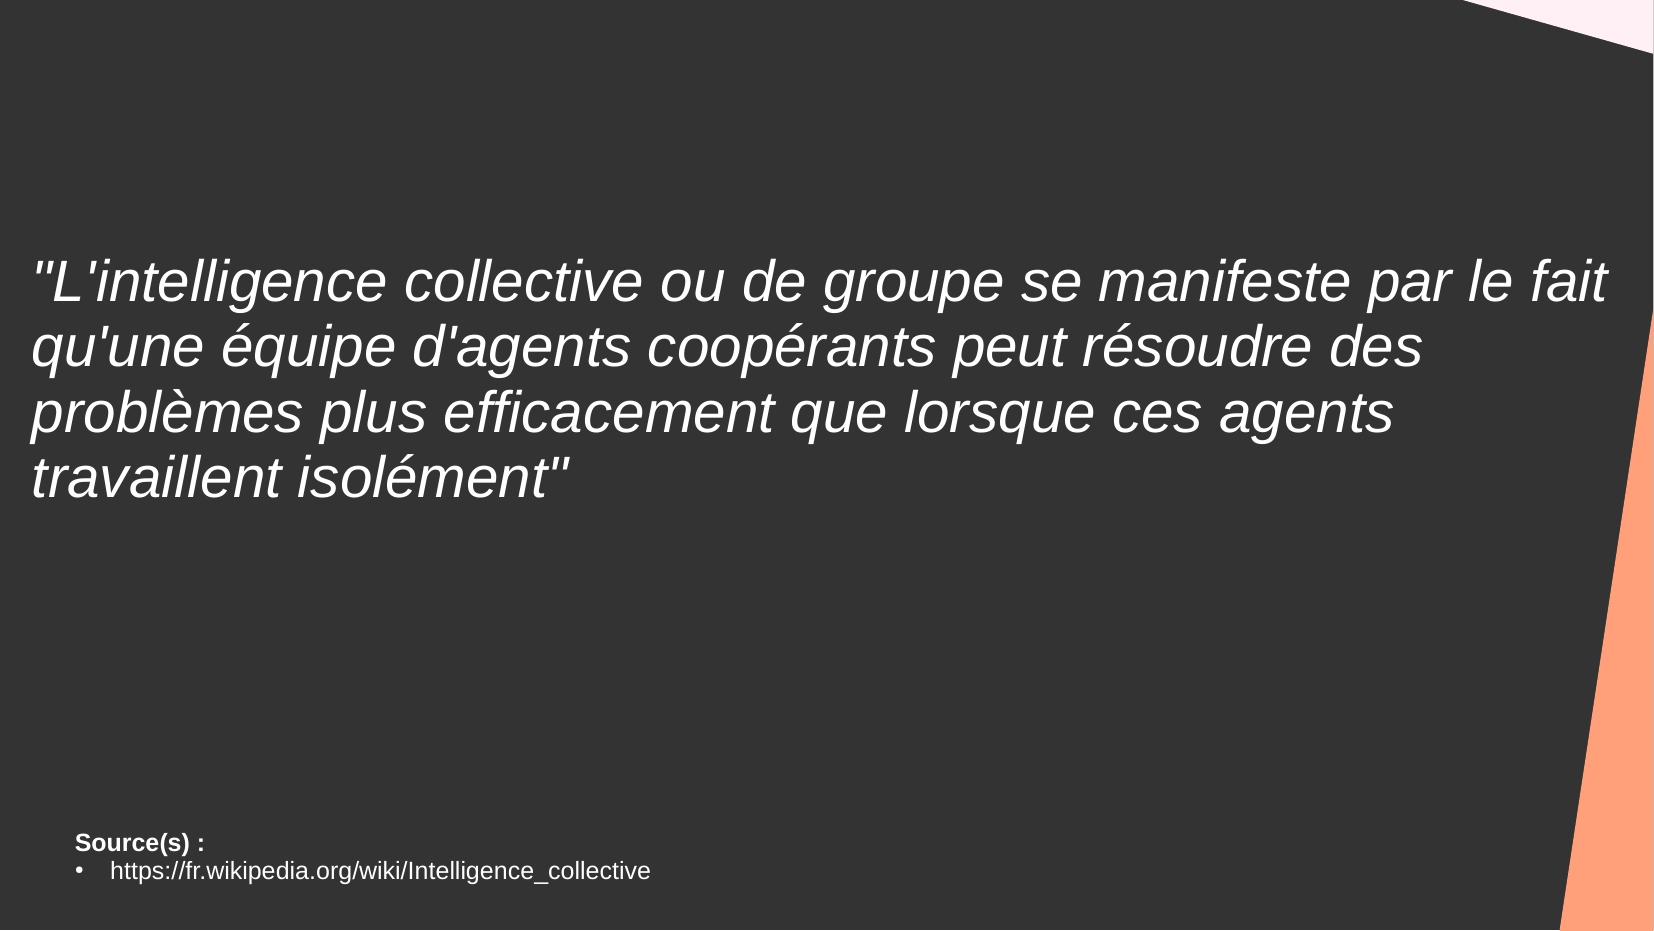

# "L'intelligence collective ou de groupe se manifeste par le fait qu'une équipe d'agents coopérants peut résoudre des problèmes plus efficacement que lorsque ces agents travaillent isolément"
Source(s) :
https://fr.wikipedia.org/wiki/Intelligence_collective